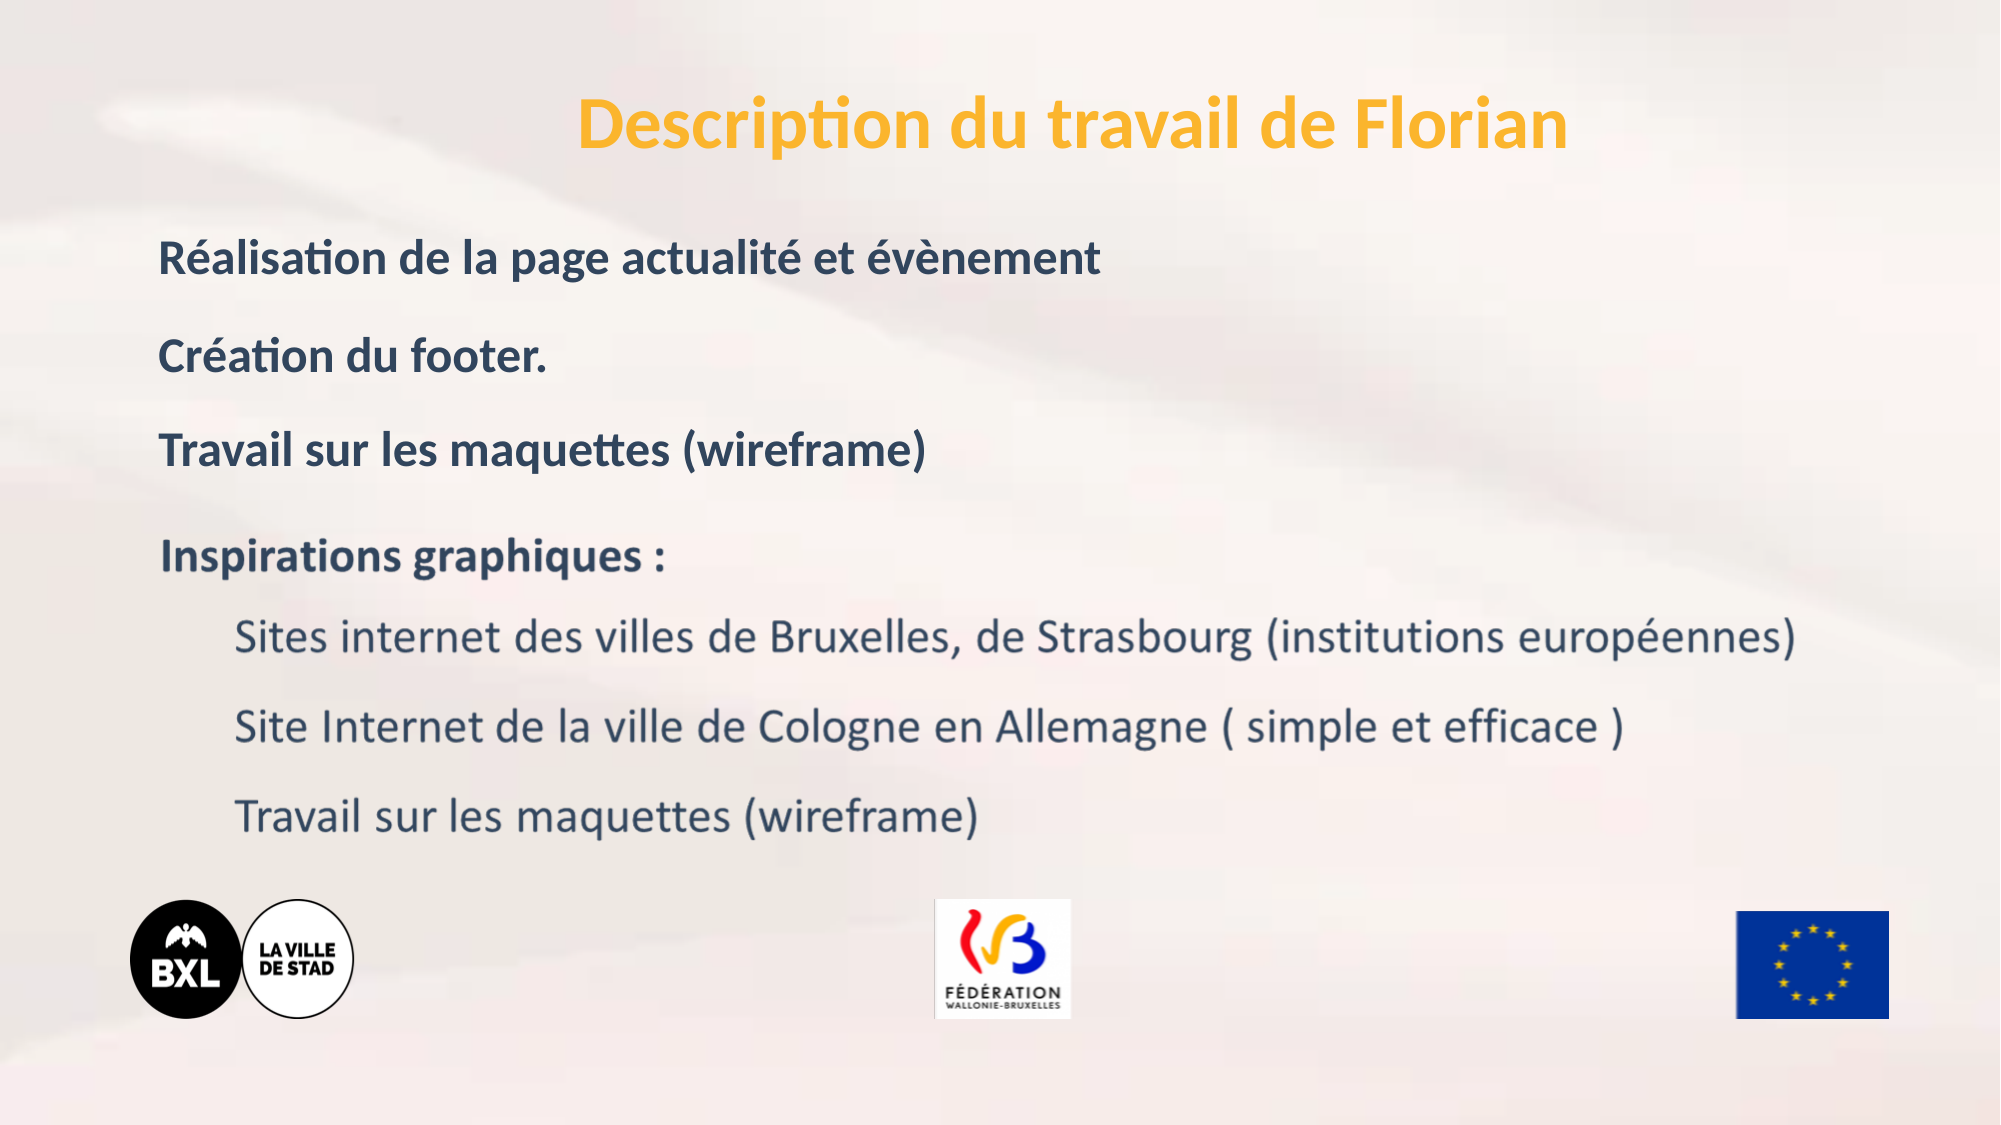

Description du travail de Florian
Réalisation de la page actualité et évènement
Création du footer.
Travail sur les maquettes (wireframe)